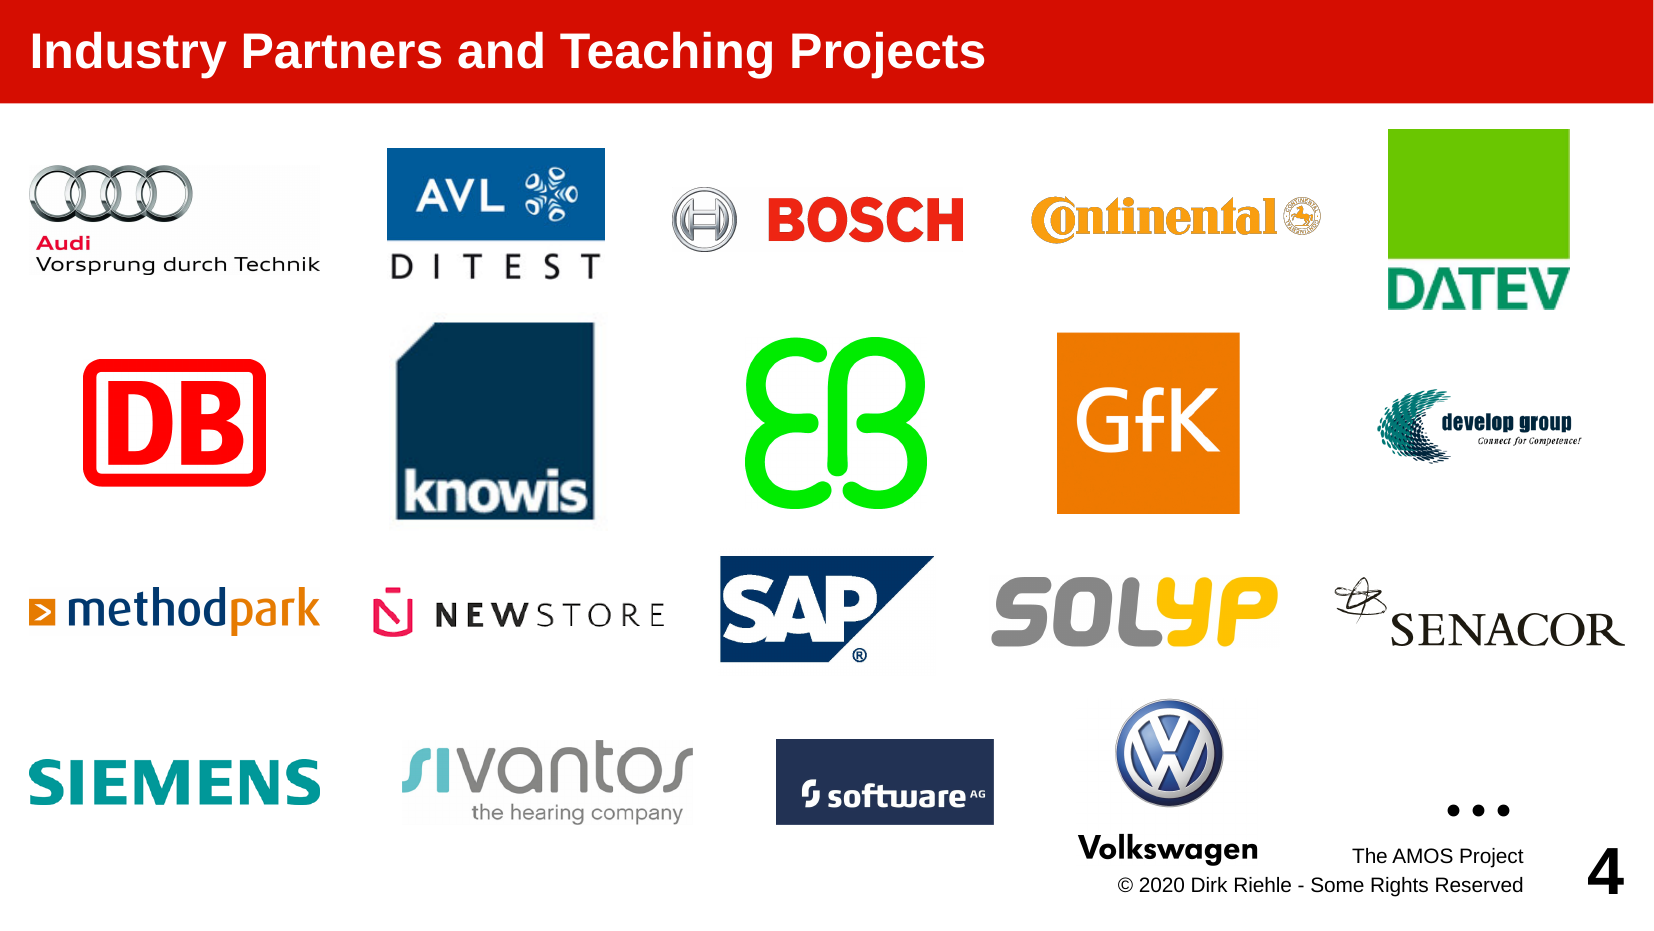

# Industry Partners and Teaching Projects
...
The AMOS Project
4
© 2020 Dirk Riehle - Some Rights Reserved